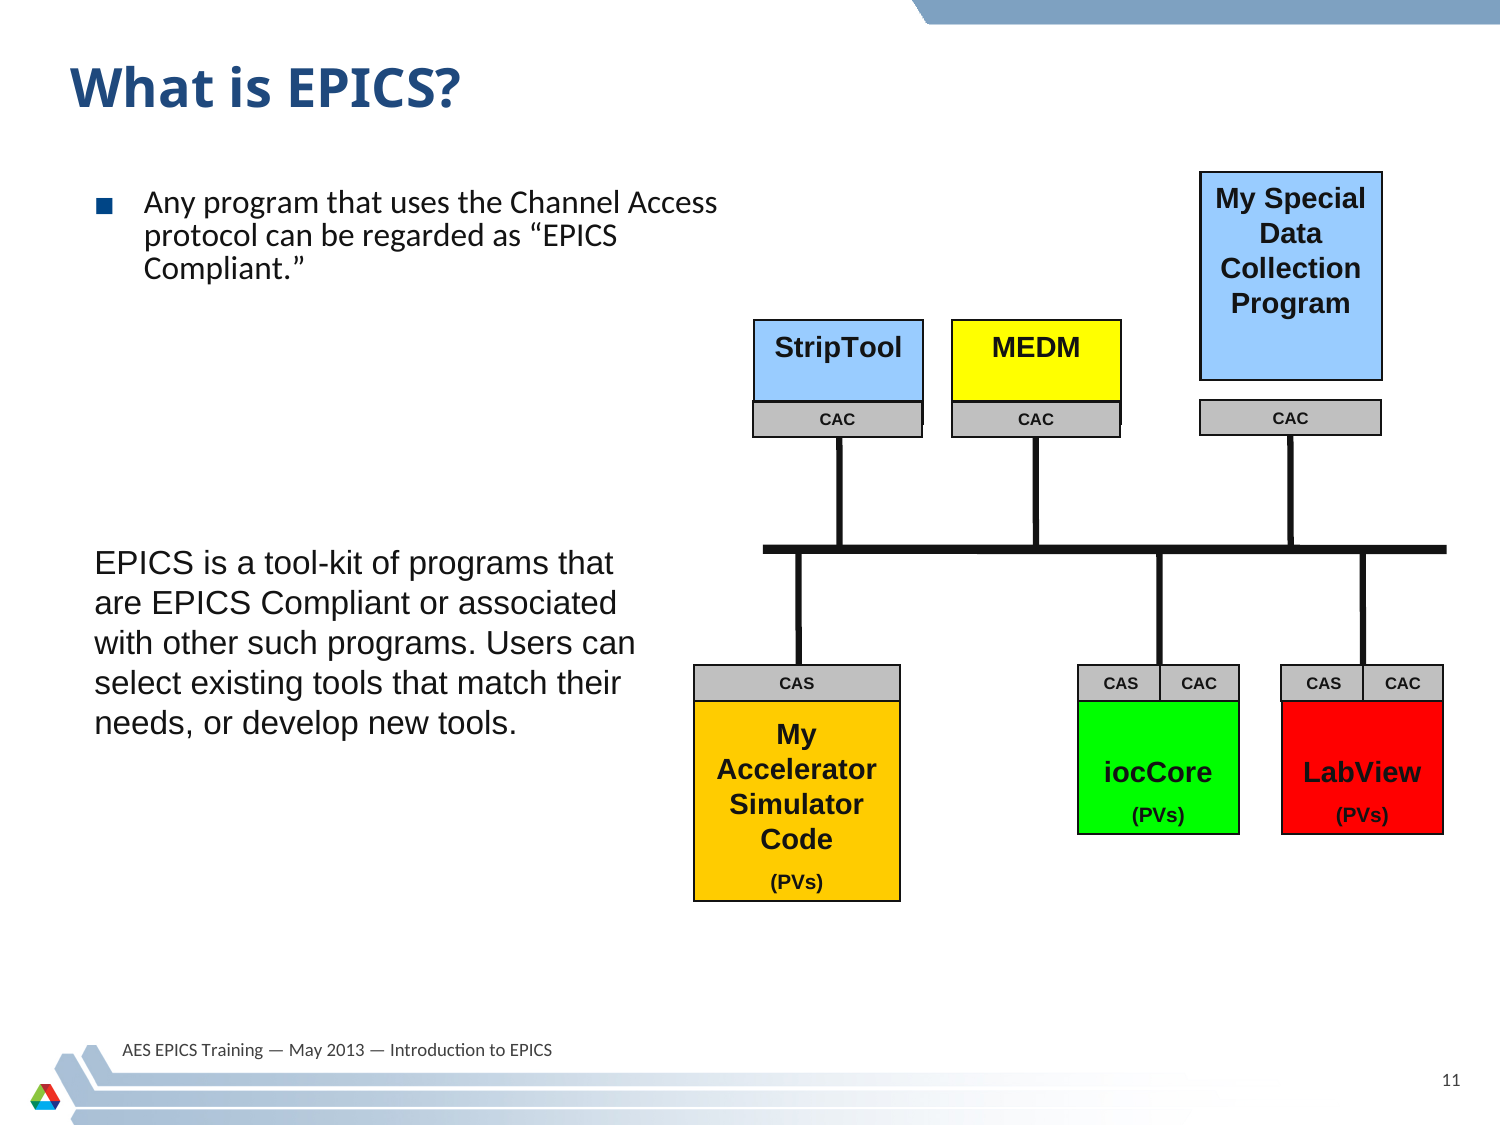

# What is EPICS?
My Special Data Collection Program
Any program that uses the Channel Access protocol can be regarded as “EPICS Compliant.”
StripTool
MEDM
CAC
CAC
CAC
EPICS is a tool-kit of programs that are EPICS Compliant or associated with other such programs. Users can select existing tools that match their needs, or develop new tools.
My Accelerator Simulator Code
(PVs)‏
iocCore
(PVs)‏
LabView
(PVs)‏
CAS
CAS
CAC
CAS
CAC
AES EPICS Training — May 2013 — Introduction to EPICS
11